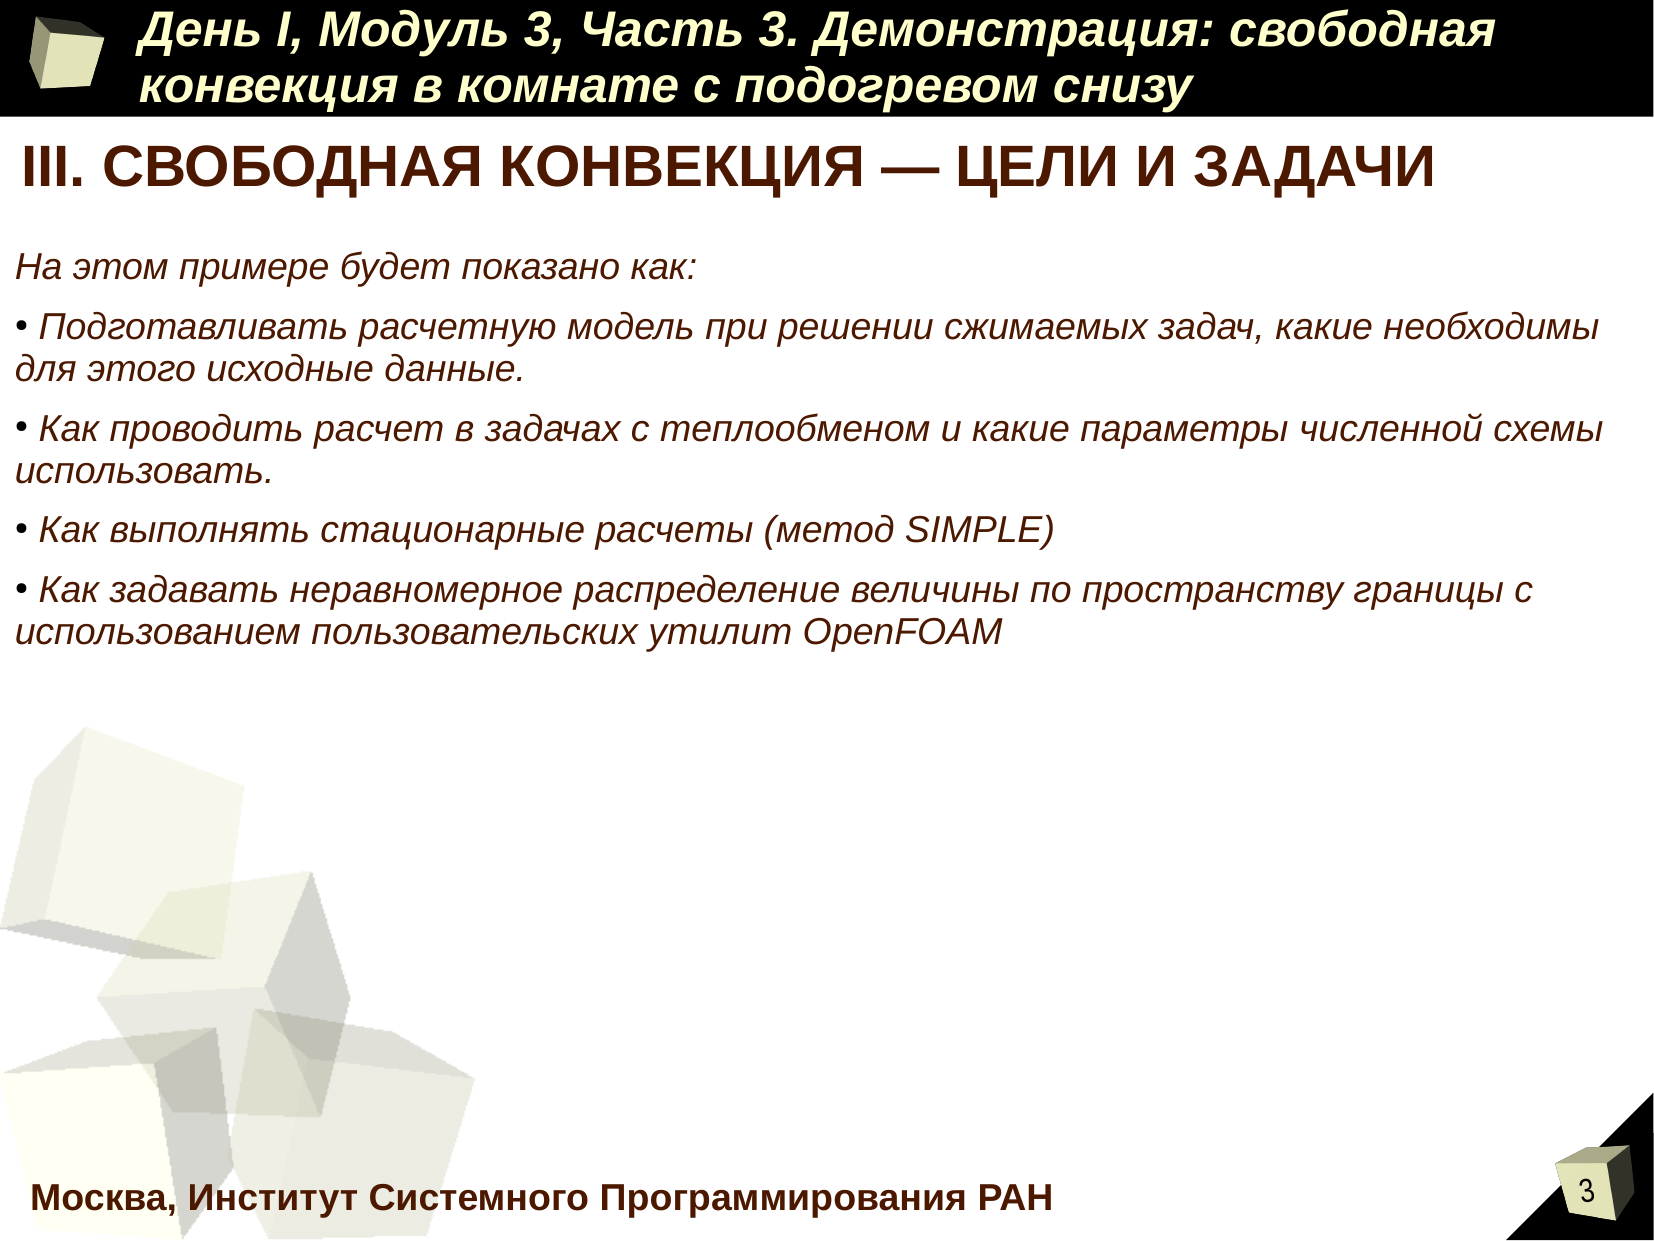

III. СВОБОДНАЯ КОНВЕКЦИЯ — ЦЕЛИ И ЗАДАЧИ
На этом примере будет показано как:
 Подготавливать расчетную модель при решении сжимаемых задач, какие необходимы для этого исходные данные.
 Как проводить расчет в задачах с теплообменом и какие параметры численной схемы использовать.
 Как выполнять стационарные расчеты (метод SIMPLE)
 Как задавать неравномерное распределение величины по пространству границы с использованием пользовательских утилит OpenFOAM